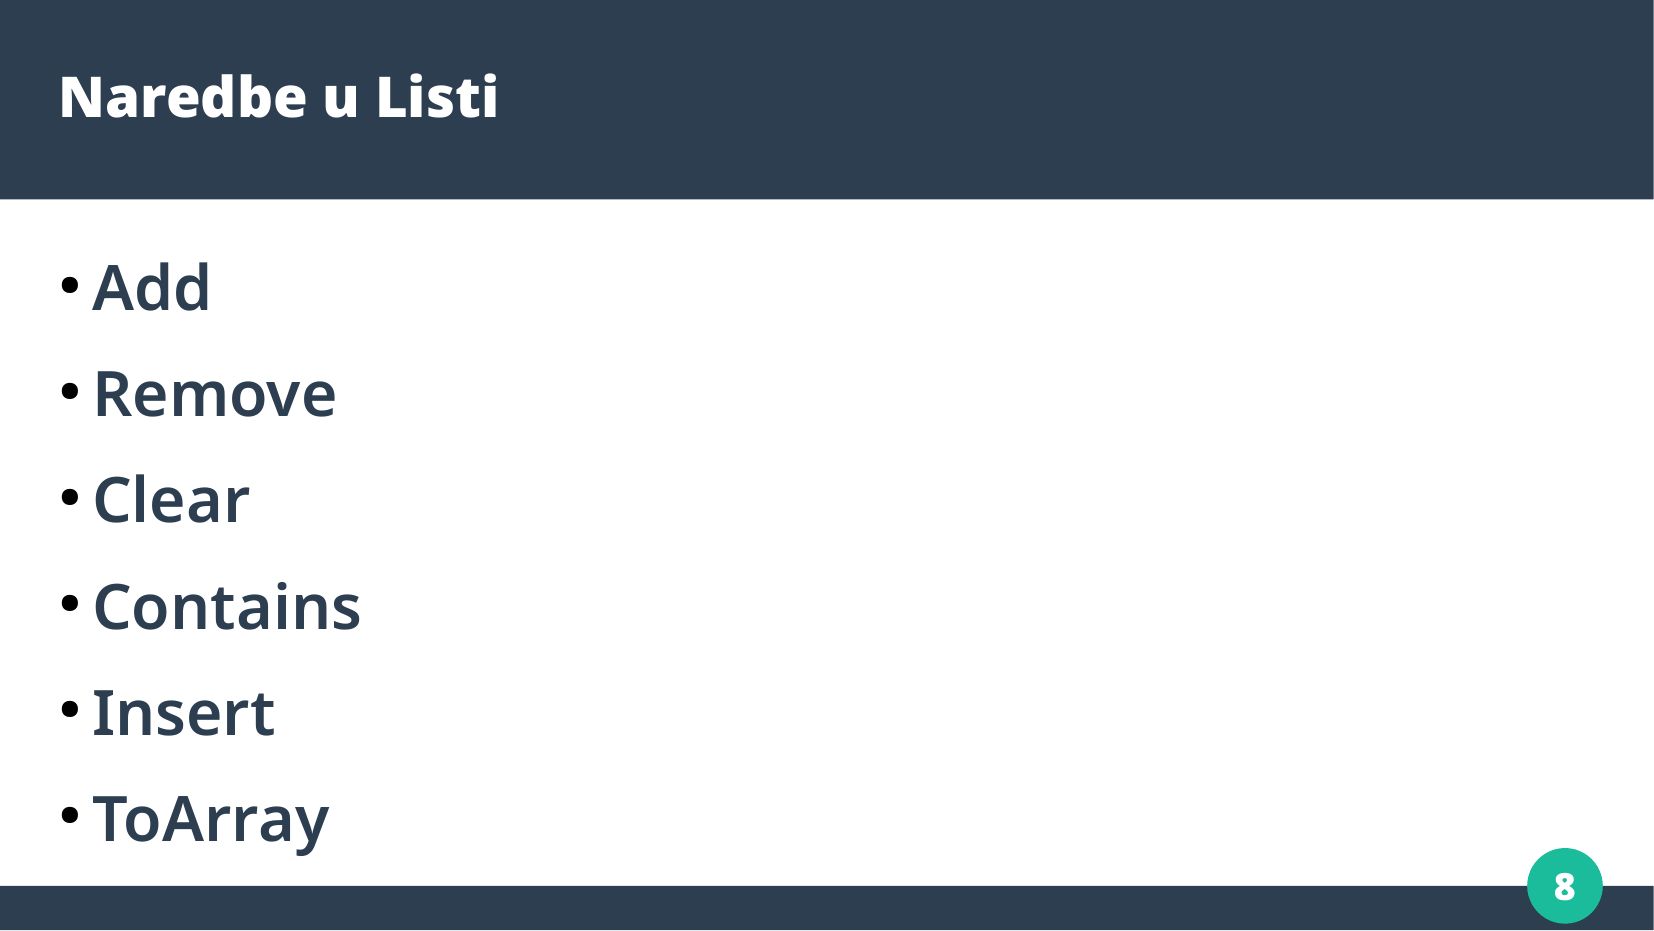

# Naredbe u Listi
Add
Remove
Clear
Contains
Insert
ToArray